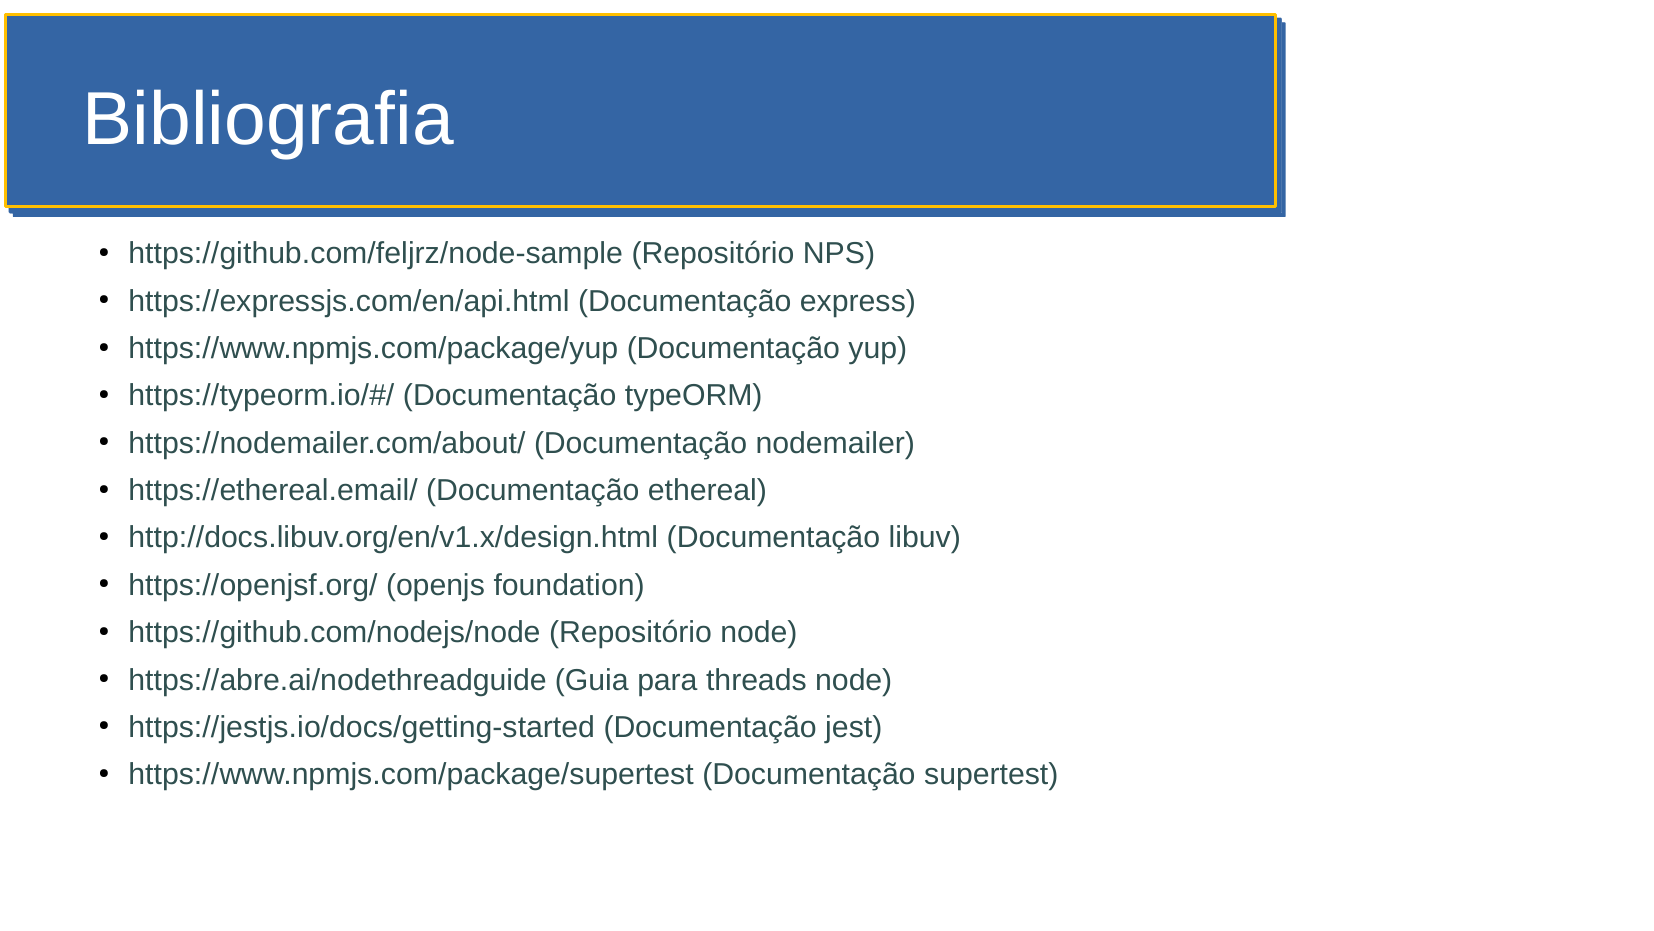

# Bibliografia
https://github.com/feljrz/node-sample (Repositório NPS)
https://expressjs.com/en/api.html (Documentação express)
https://www.npmjs.com/package/yup (Documentação yup)
https://typeorm.io/#/ (Documentação typeORM)
https://nodemailer.com/about/ (Documentação nodemailer)
https://ethereal.email/ (Documentação ethereal)
http://docs.libuv.org/en/v1.x/design.html (Documentação libuv)
https://openjsf.org/ (openjs foundation)
https://github.com/nodejs/node (Repositório node)
https://abre.ai/nodethreadguide (Guia para threads node)
https://jestjs.io/docs/getting-started (Documentação jest)
https://www.npmjs.com/package/supertest (Documentação supertest)